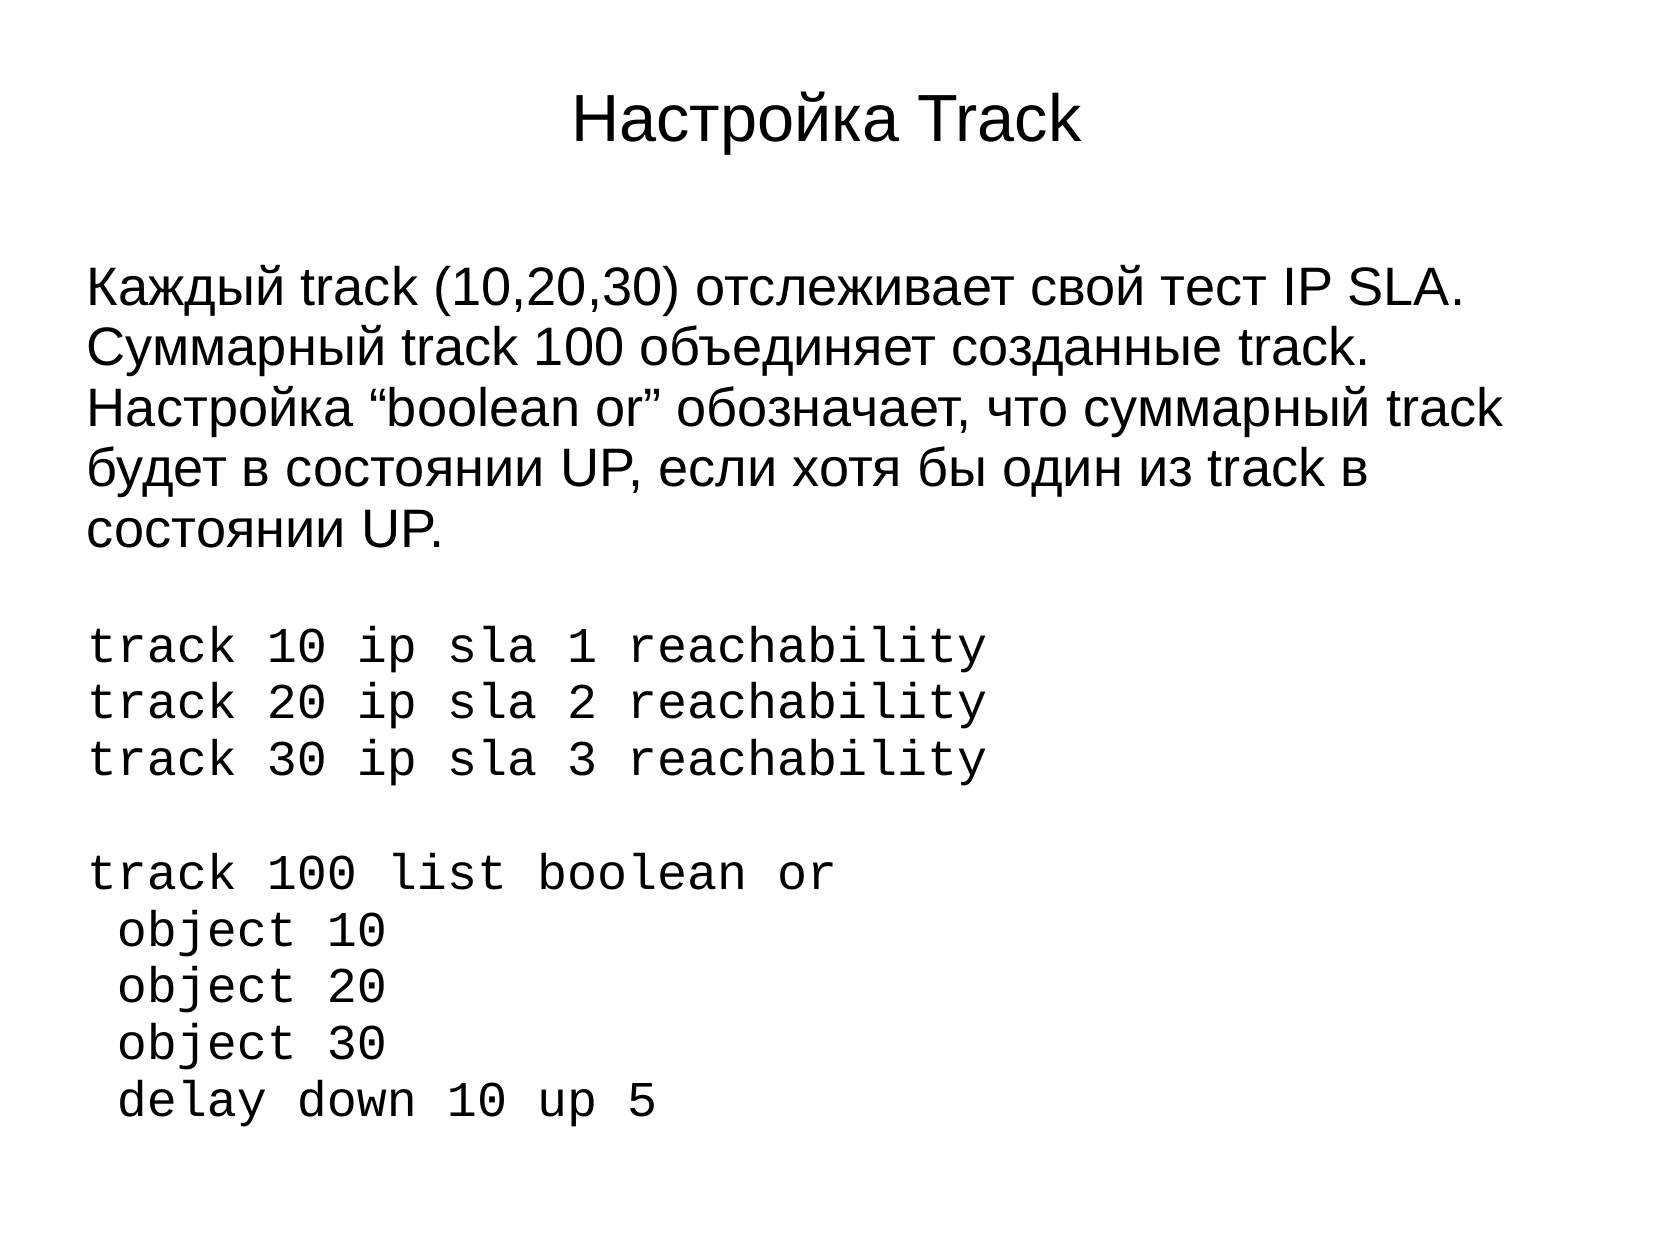

# Настройка Track
Каждый track (10,20,30) отслеживает свой тест IP SLA.
Суммарный track 100 объединяет созданные track. Настройка “boolean or” обозначает, что суммарный track будет в состоянии UP, если хотя бы один из track в состоянии UP.
track 10 ip sla 1 reachability
track 20 ip sla 2 reachability
track 30 ip sla 3 reachability
track 100 list boolean or
 object 10
 object 20
 object 30
 delay down 10 up 5